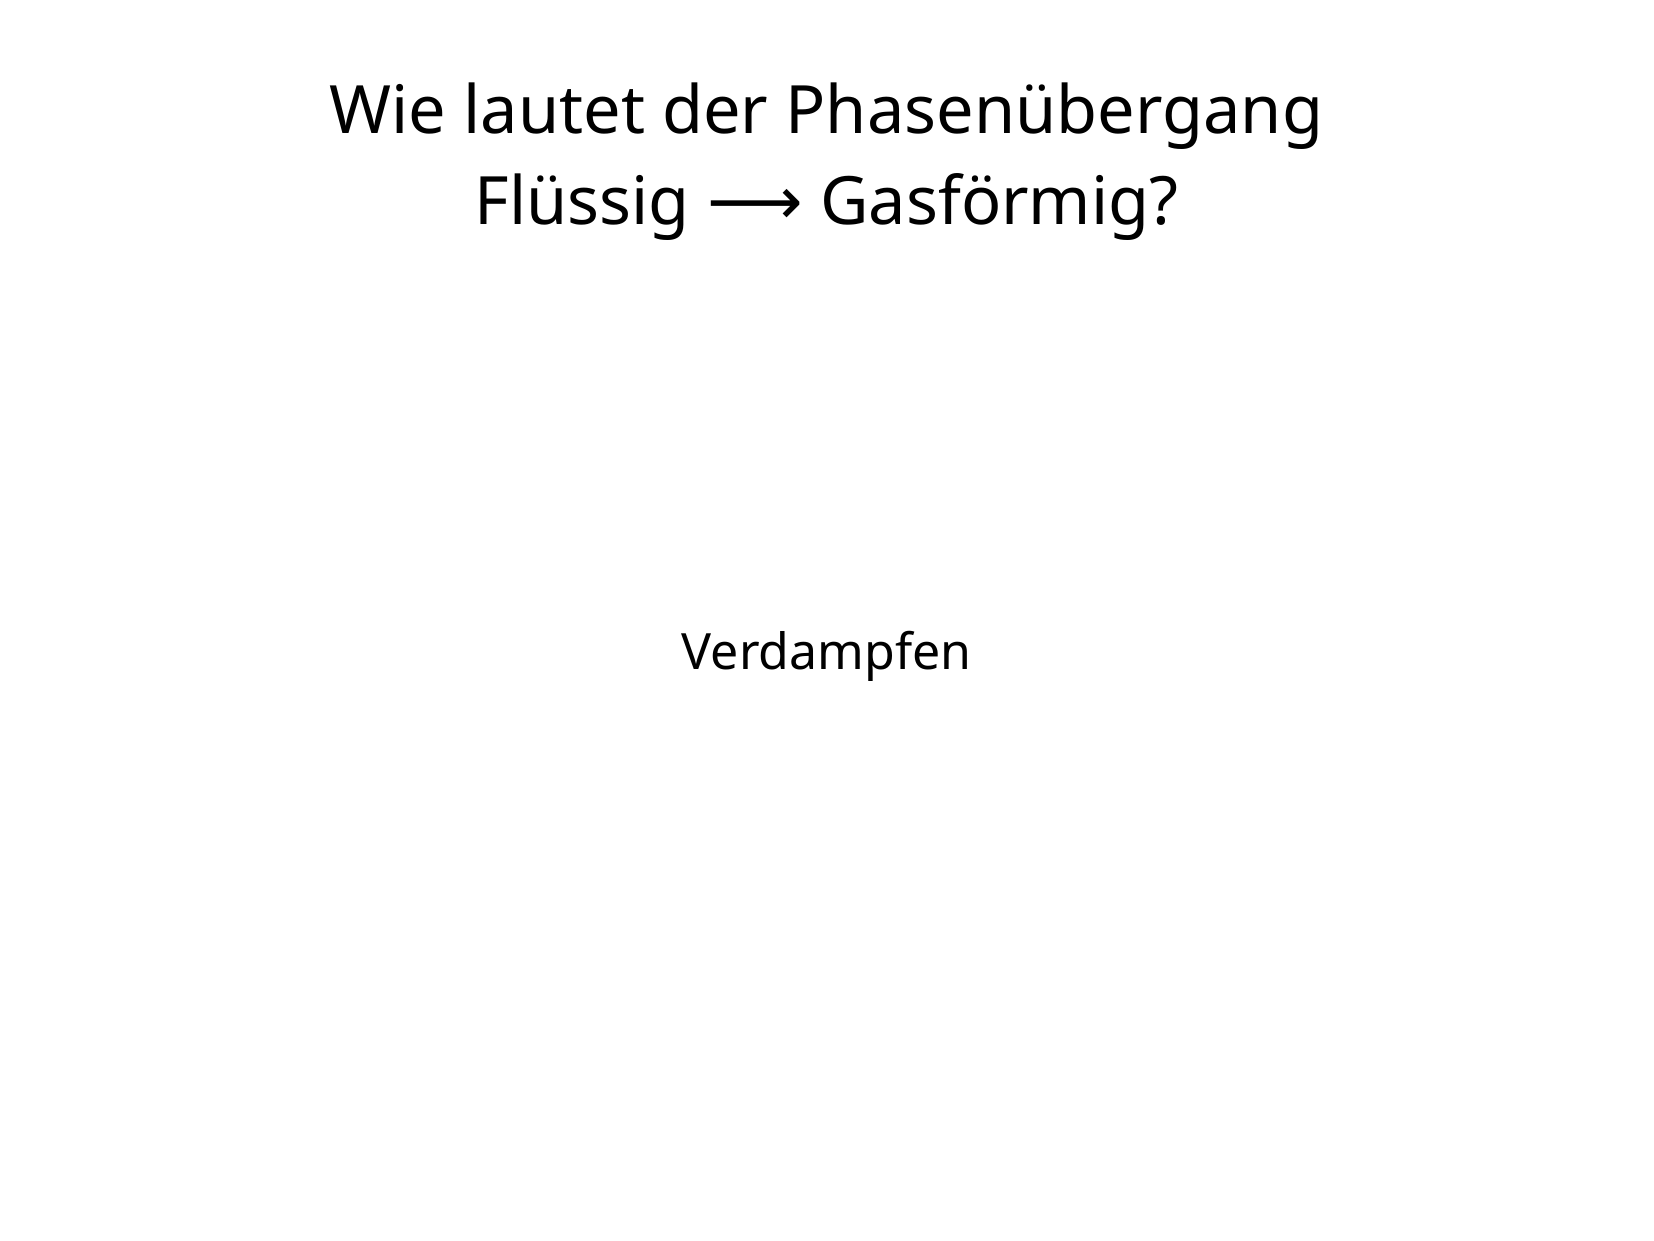

# Wie lautet der Phasenübergang Flüssig ⟶ Gasförmig?
Verdampfen